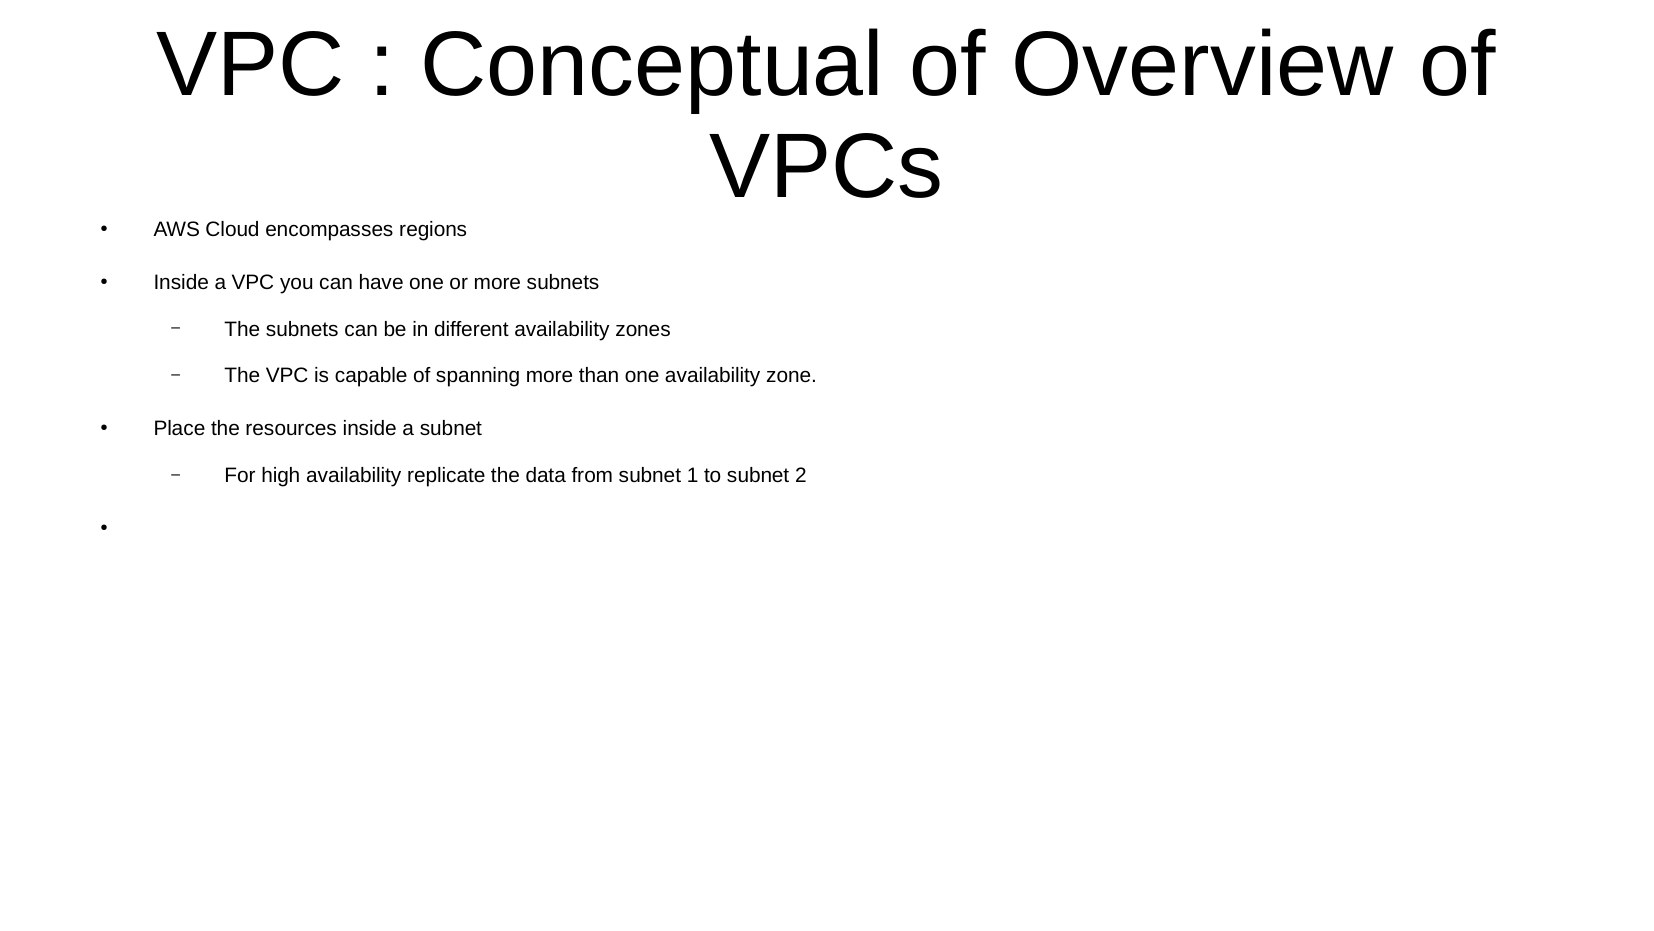

# VPC : Conceptual of Overview of VPCs
AWS Cloud encompasses regions
Inside a VPC you can have one or more subnets
The subnets can be in different availability zones
The VPC is capable of spanning more than one availability zone.
Place the resources inside a subnet
For high availability replicate the data from subnet 1 to subnet 2